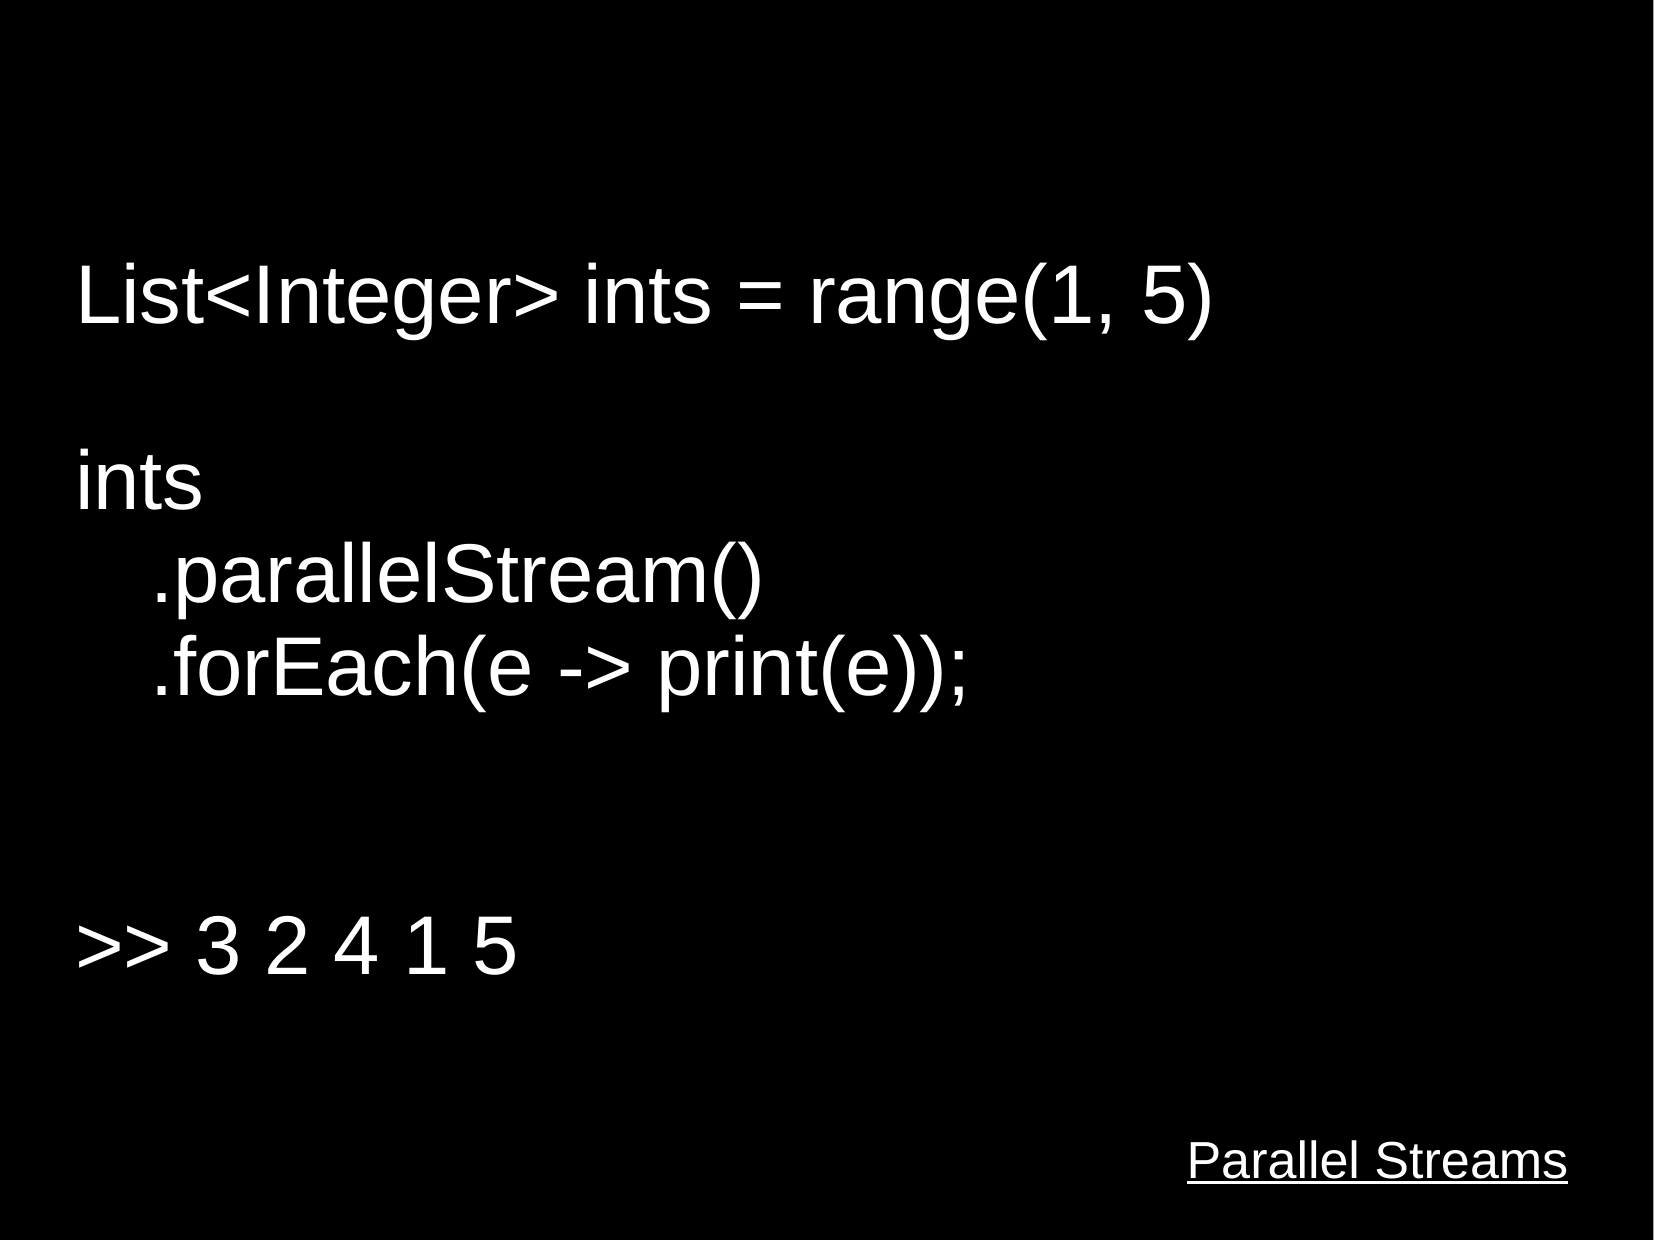

# List<Integer> ints = range(1, 5)
	ints
		.parallelStream()
		.forEach(e -> print(e));
	>> 3 2 4 1 5
Parallel Streams